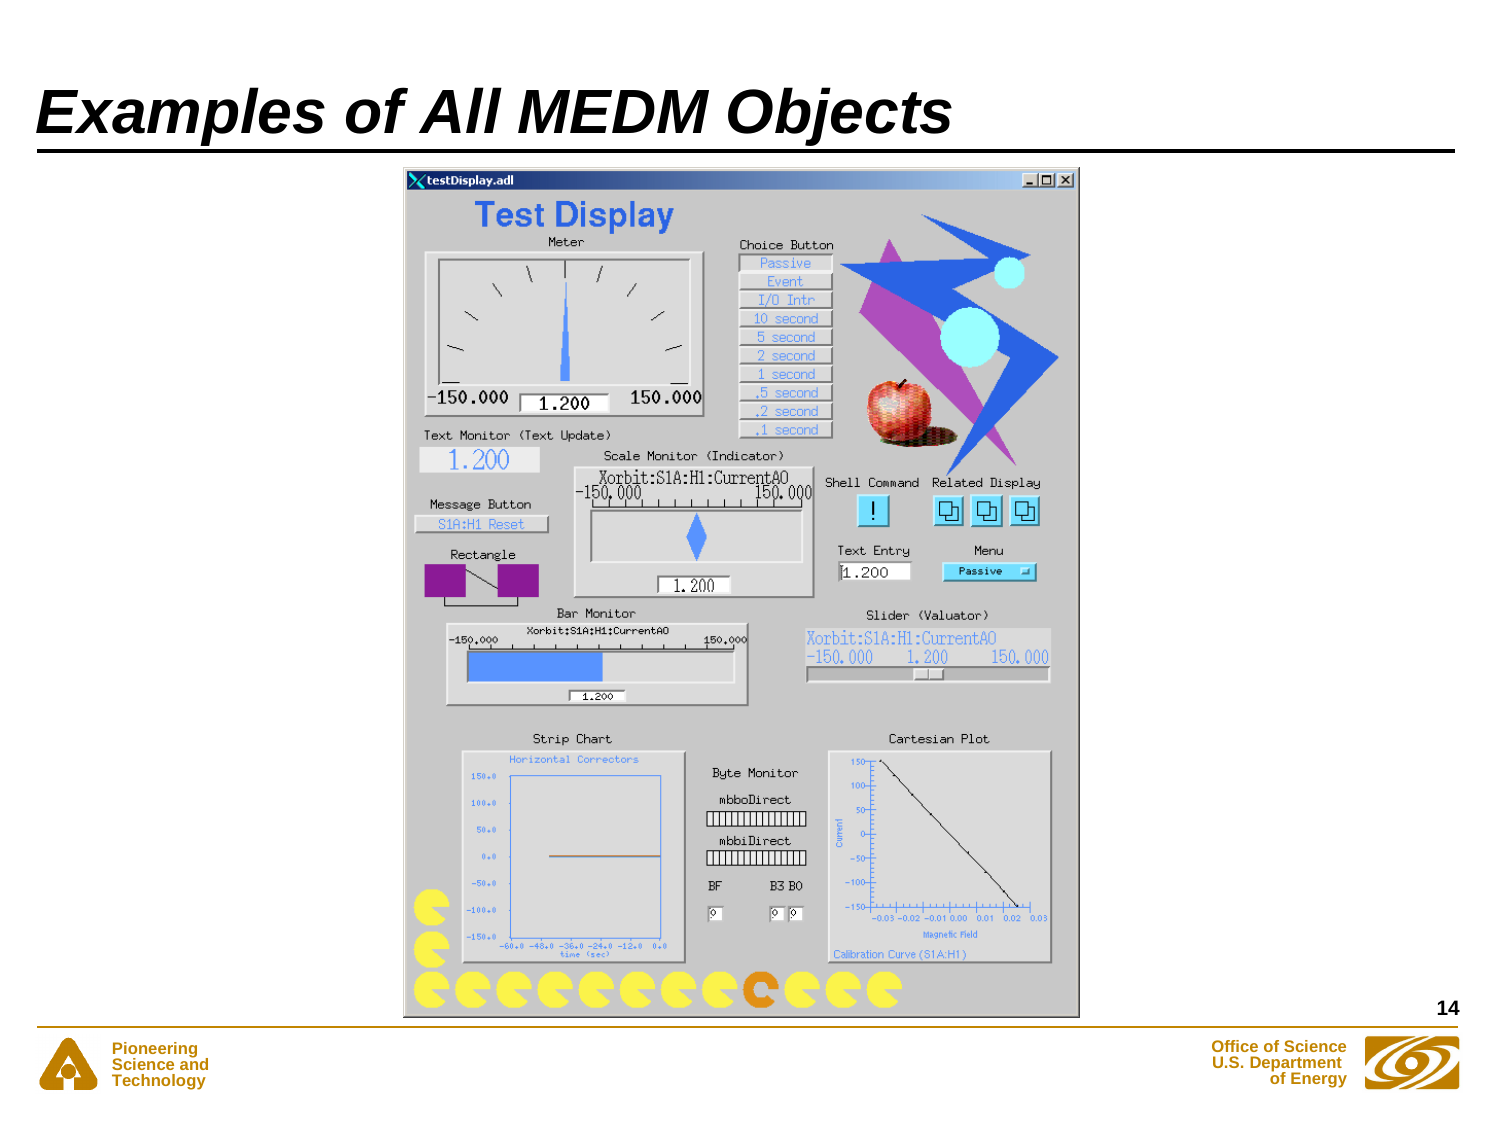

# Examples of All MEDM Objects
14